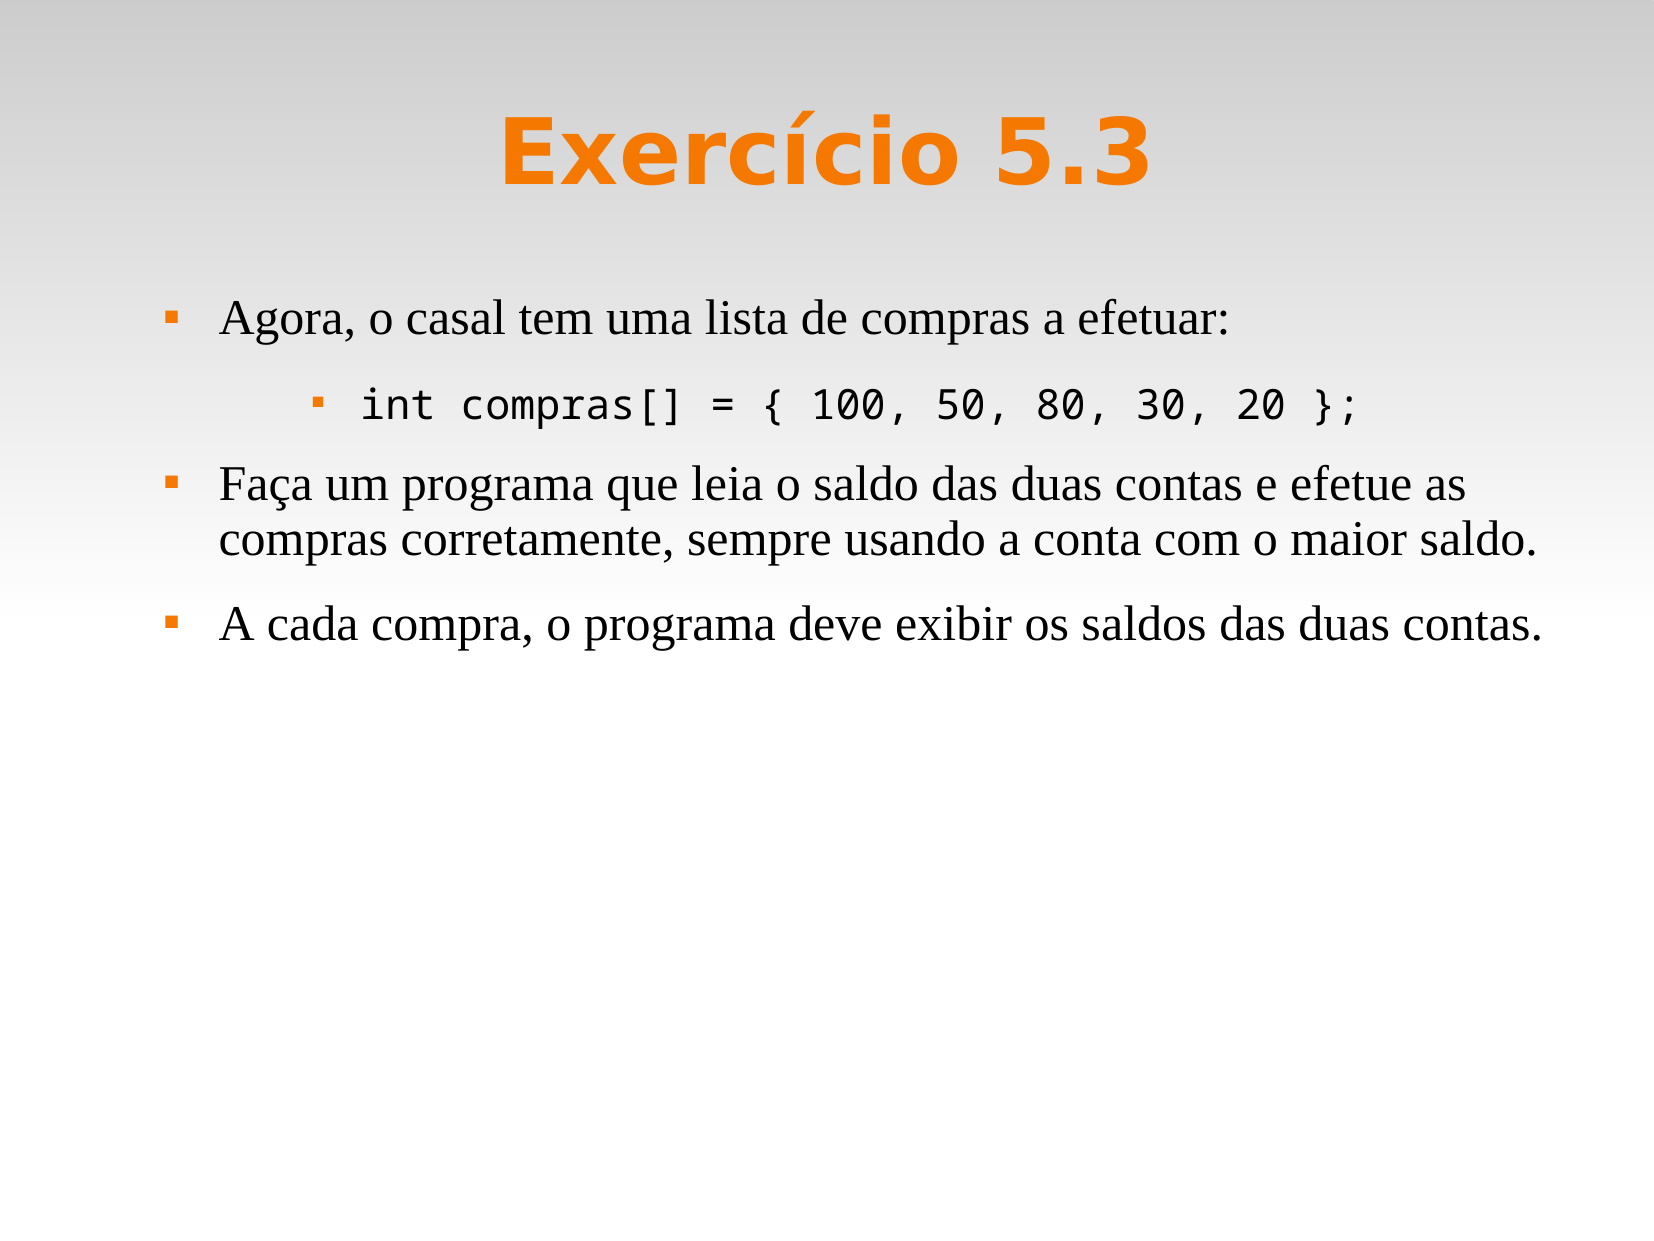

# Exercício 5.3
Agora, o casal tem uma lista de compras a efetuar:
int compras[] = { 100, 50, 80, 30, 20 };
Faça um programa que leia o saldo das duas contas e efetue as compras corretamente, sempre usando a conta com o maior saldo.
A cada compra, o programa deve exibir os saldos das duas contas.